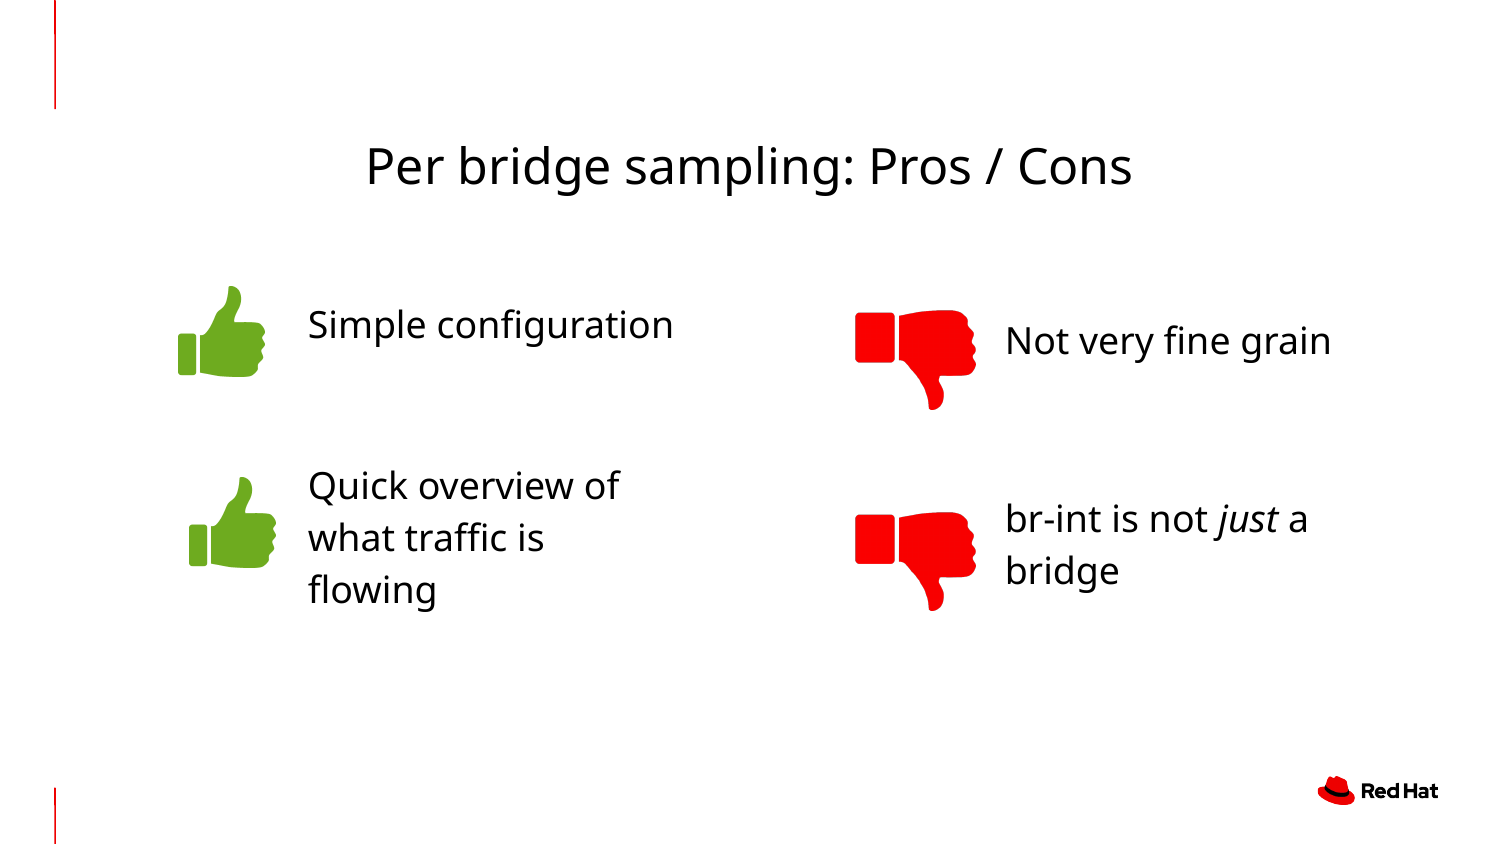

# Per bridge sampling: Pros / Cons
Simple configuration
Not very fine grain
Quick overview of what traffic is flowing
br-int is not just a bridge